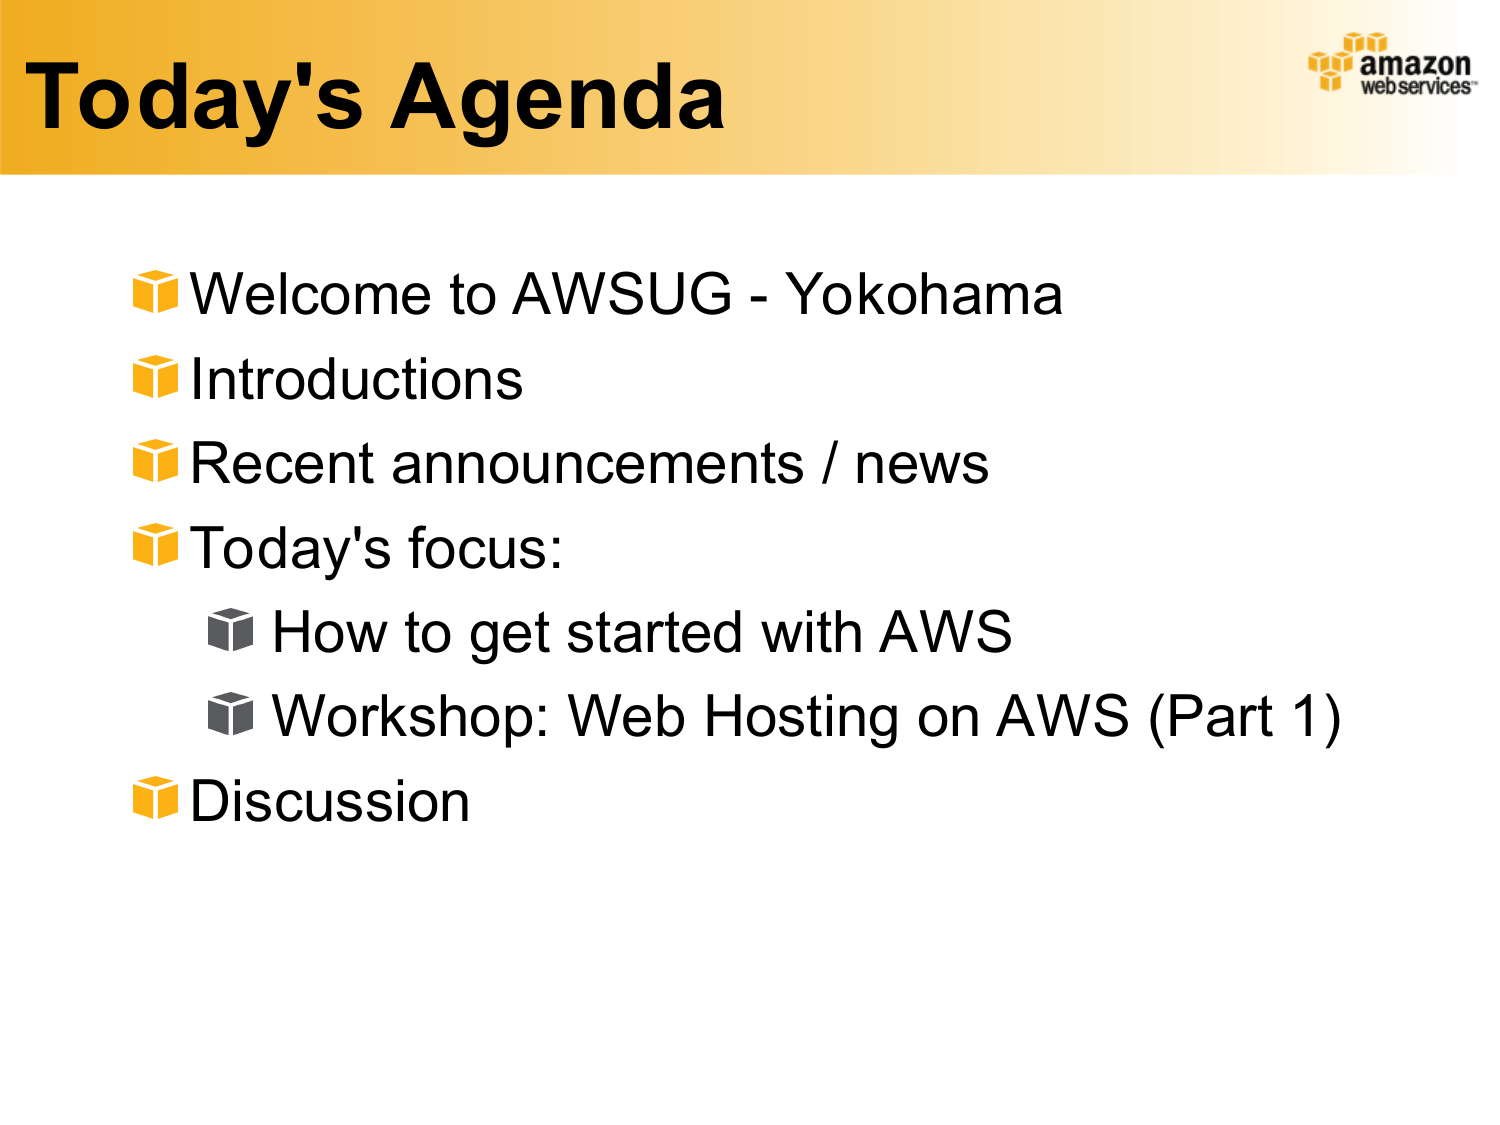

# Today's Agenda
Welcome to AWSUG - Yokohama
Introductions
Recent announcements / news
Today's focus:
 How to get started with AWS
 Workshop: Web Hosting on AWS (Part 1)
Discussion